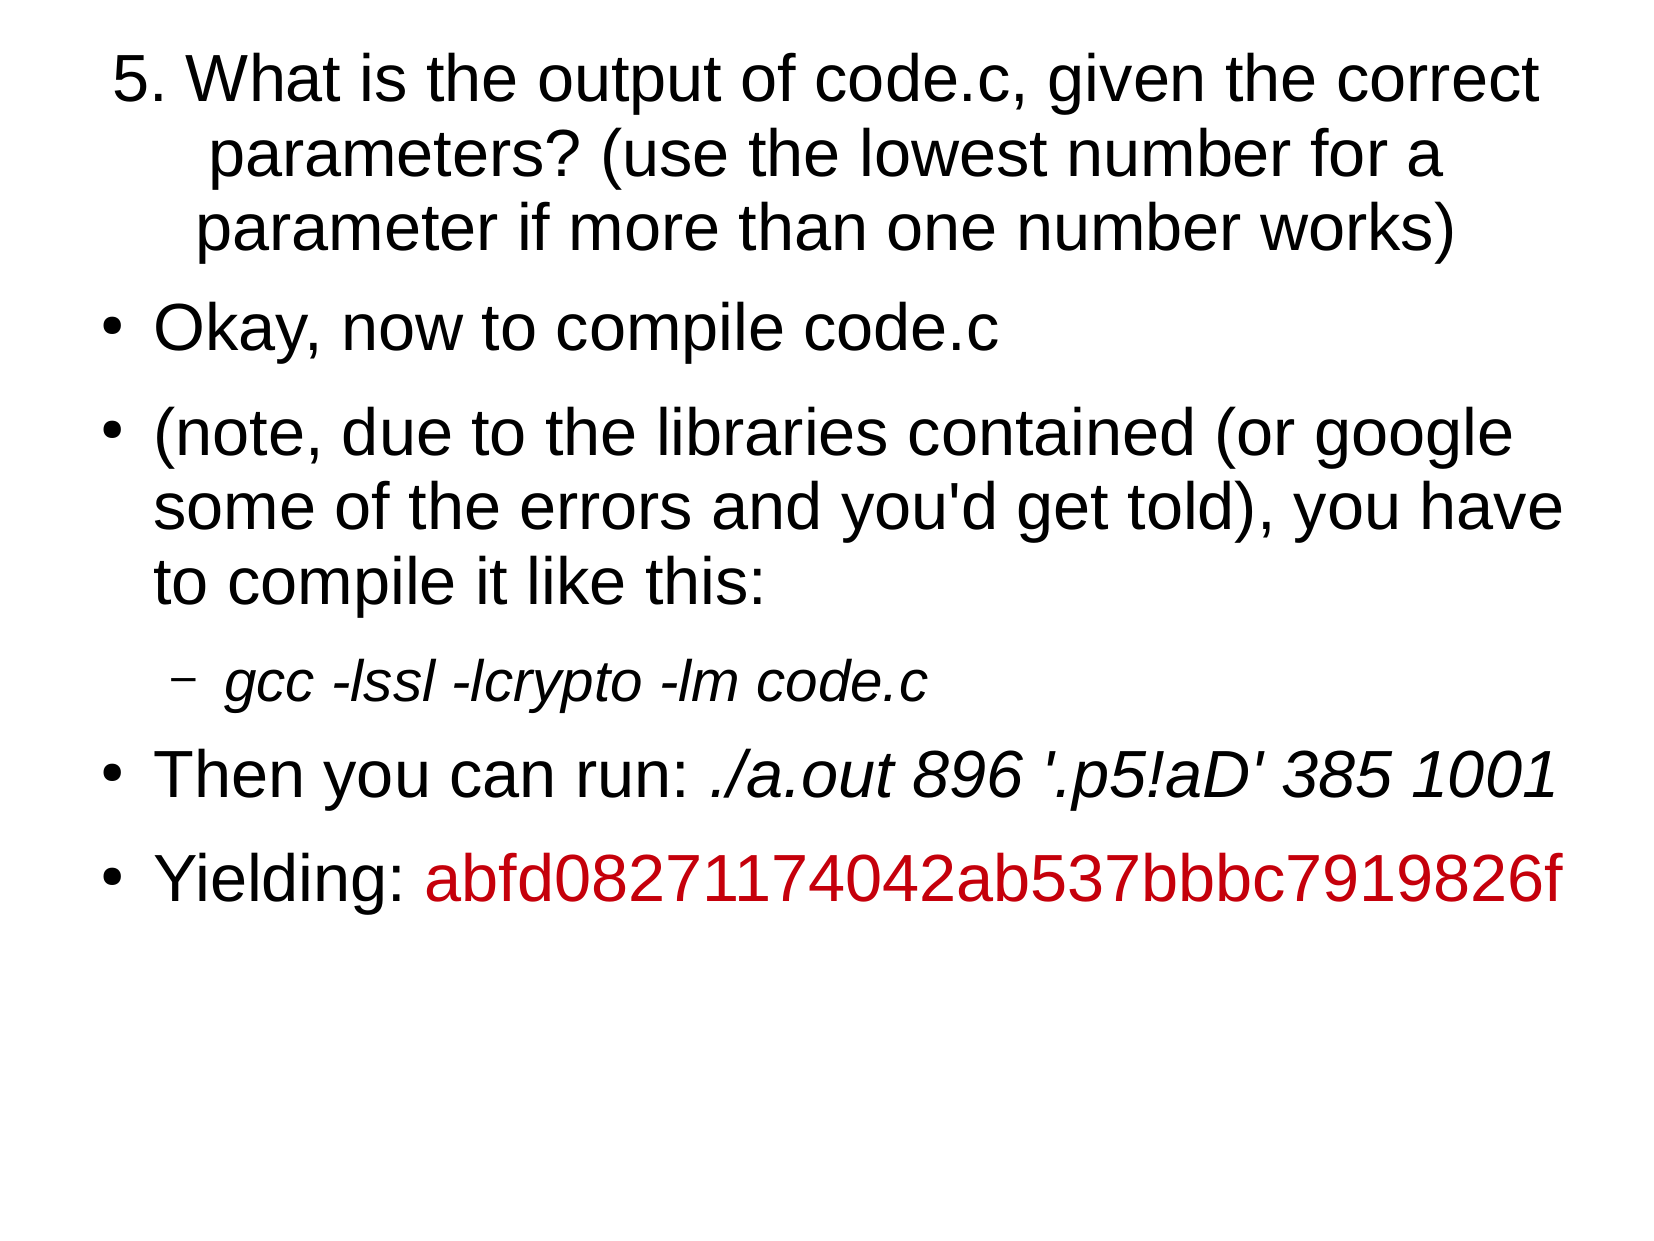

# 5. What is the output of code.c, given the correct parameters? (use the lowest number for a parameter if more than one number works)
Okay, now to compile code.c
(note, due to the libraries contained (or google some of the errors and you'd get told), you have to compile it like this:
gcc -lssl -lcrypto -lm code.c
Then you can run: ./a.out 896 '.p5!aD' 385 1001
Yielding: abfd08271174042ab537bbbc7919826f